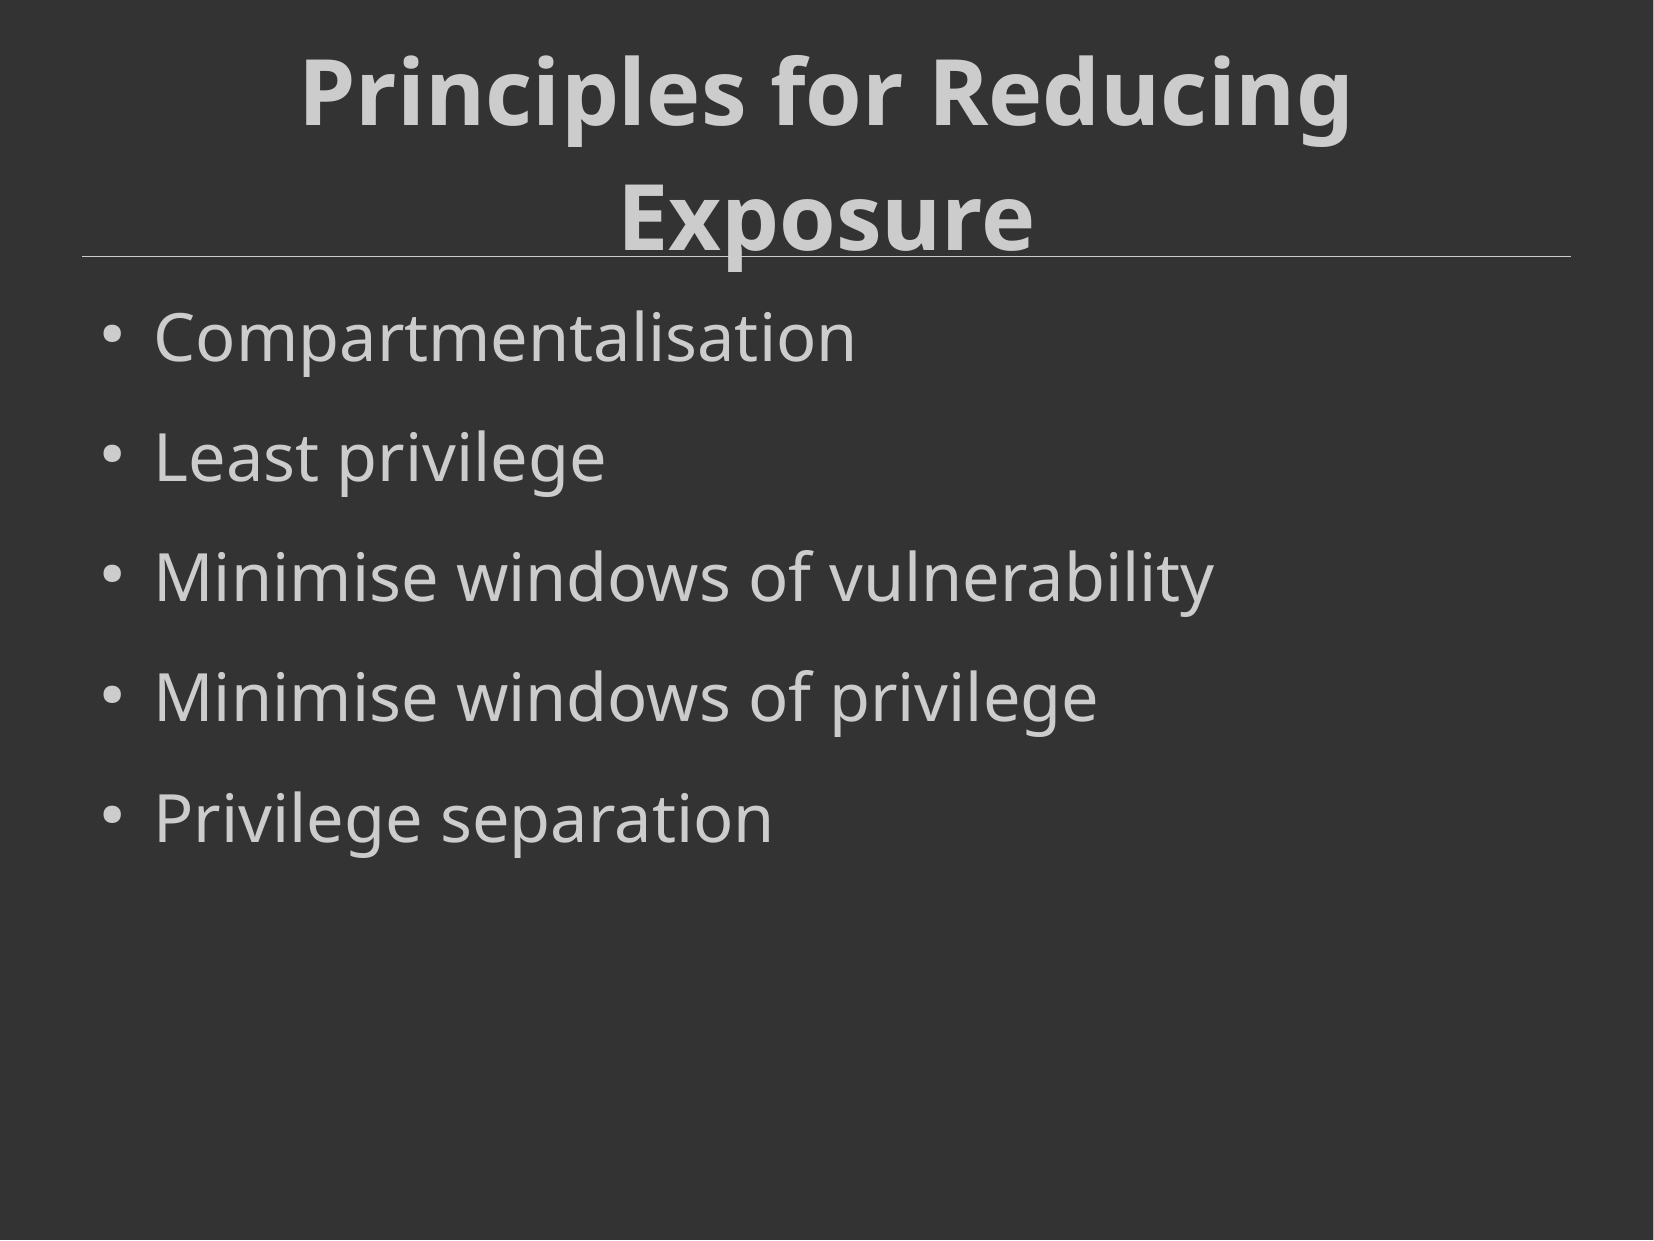

# Principles for Reducing Exposure
Compartmentalisation
Least privilege
Minimise windows of vulnerability
Minimise windows of privilege
Privilege separation